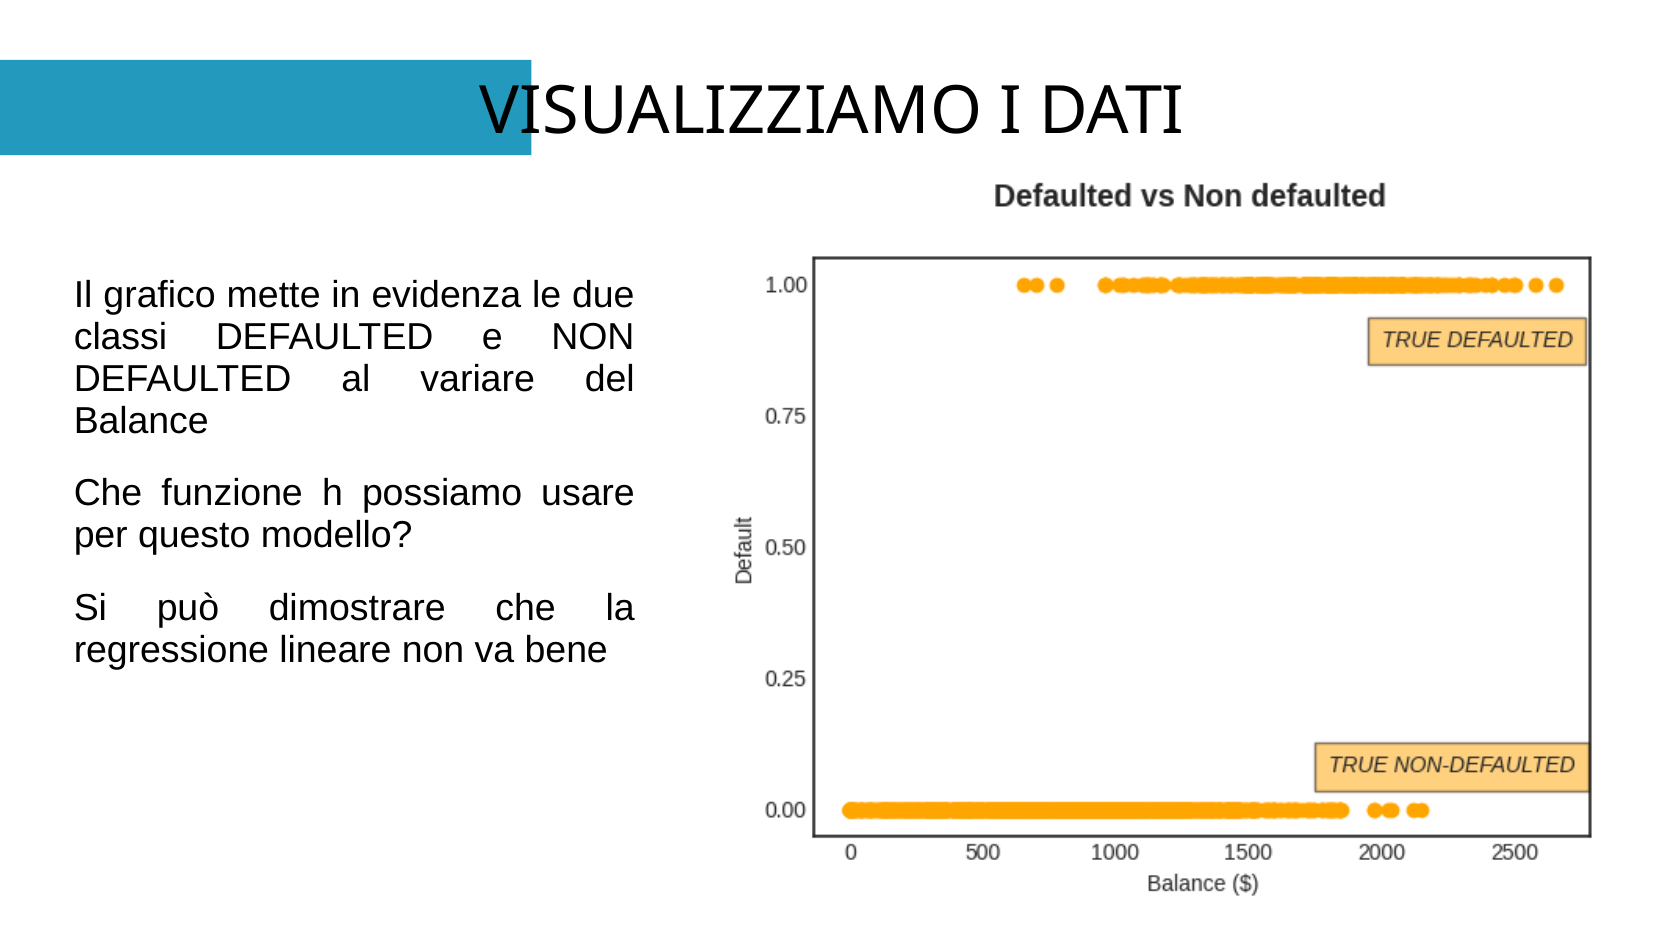

# VISUALIZZIAMO I DATI
Il grafico mette in evidenza le due classi DEFAULTED e NON DEFAULTED al variare del Balance
Che funzione h possiamo usare per questo modello?
Si può dimostrare che la regressione lineare non va bene